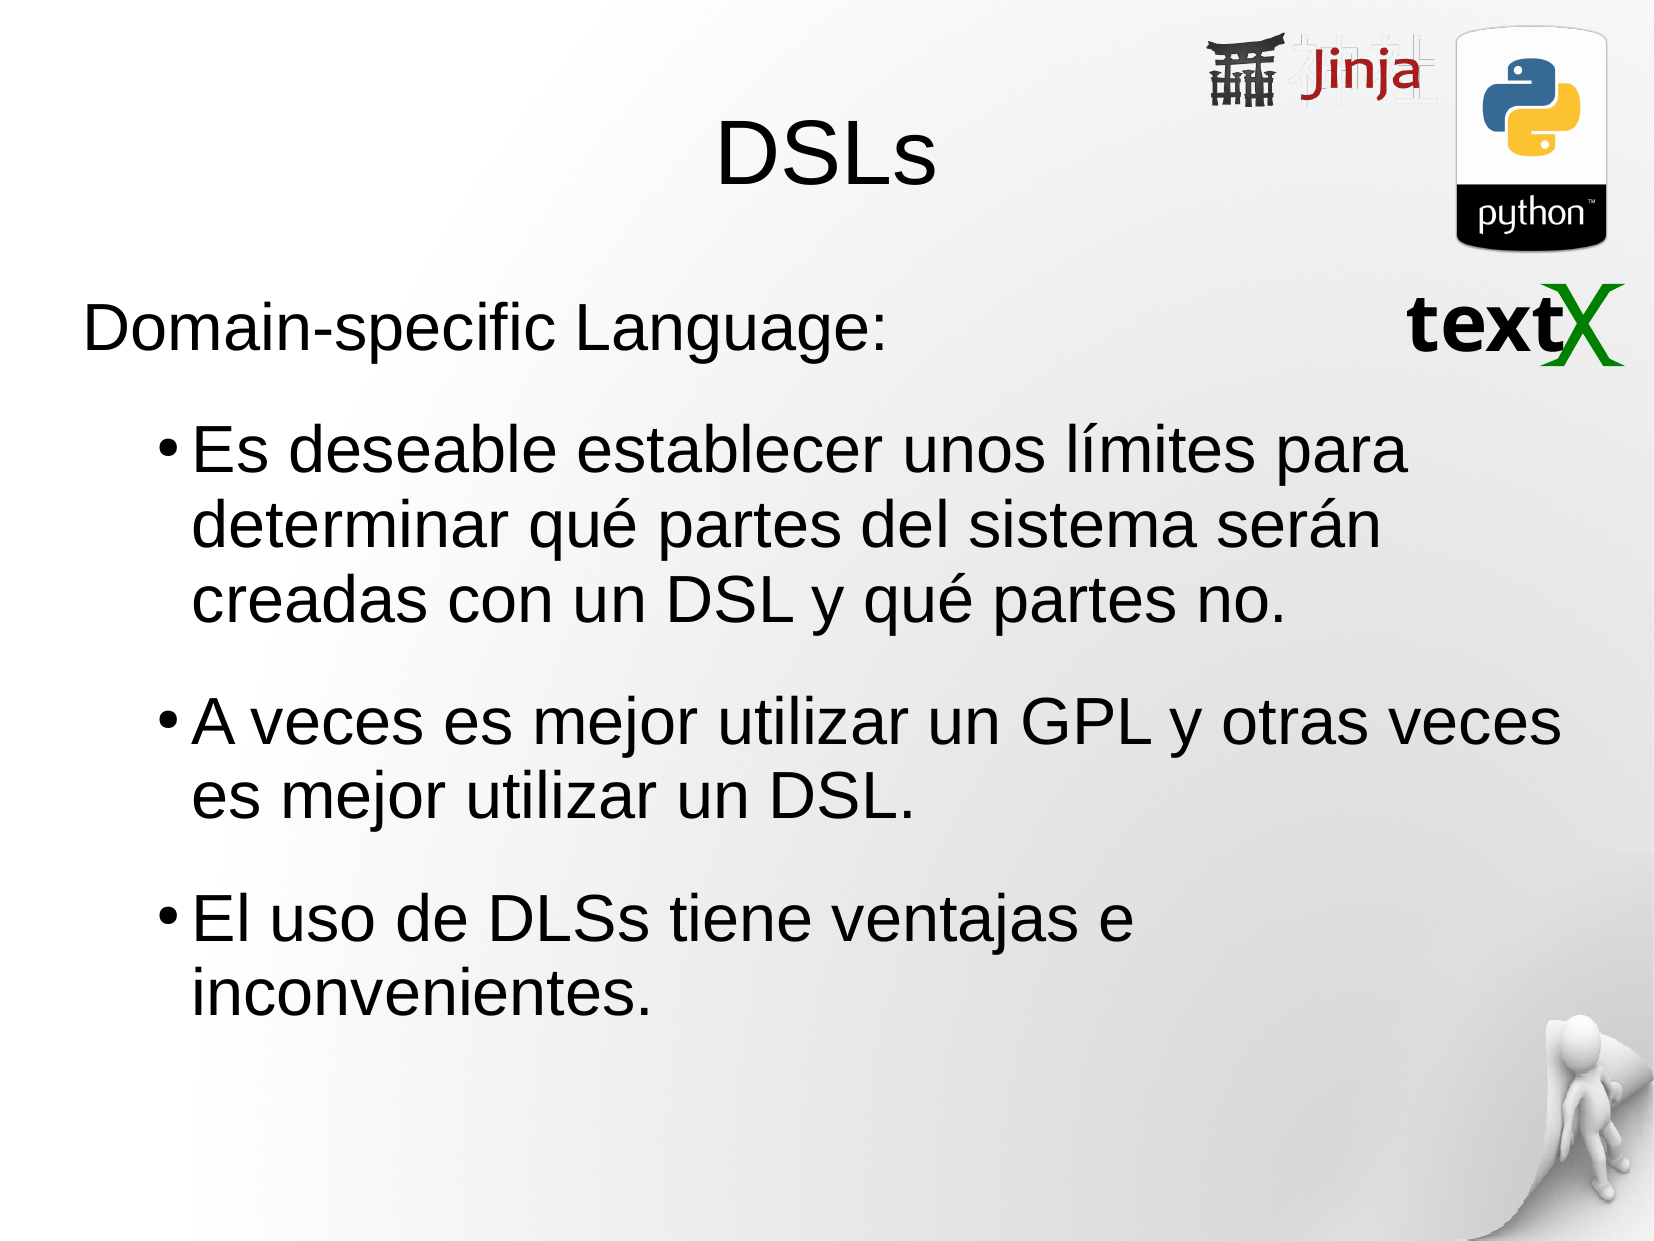

# DSLs
Domain-specific Language:
Es deseable establecer unos límites para determinar qué partes del sistema serán creadas con un DSL y qué partes no.
A veces es mejor utilizar un GPL y otras veces es mejor utilizar un DSL.
El uso de DLSs tiene ventajas e inconvenientes.